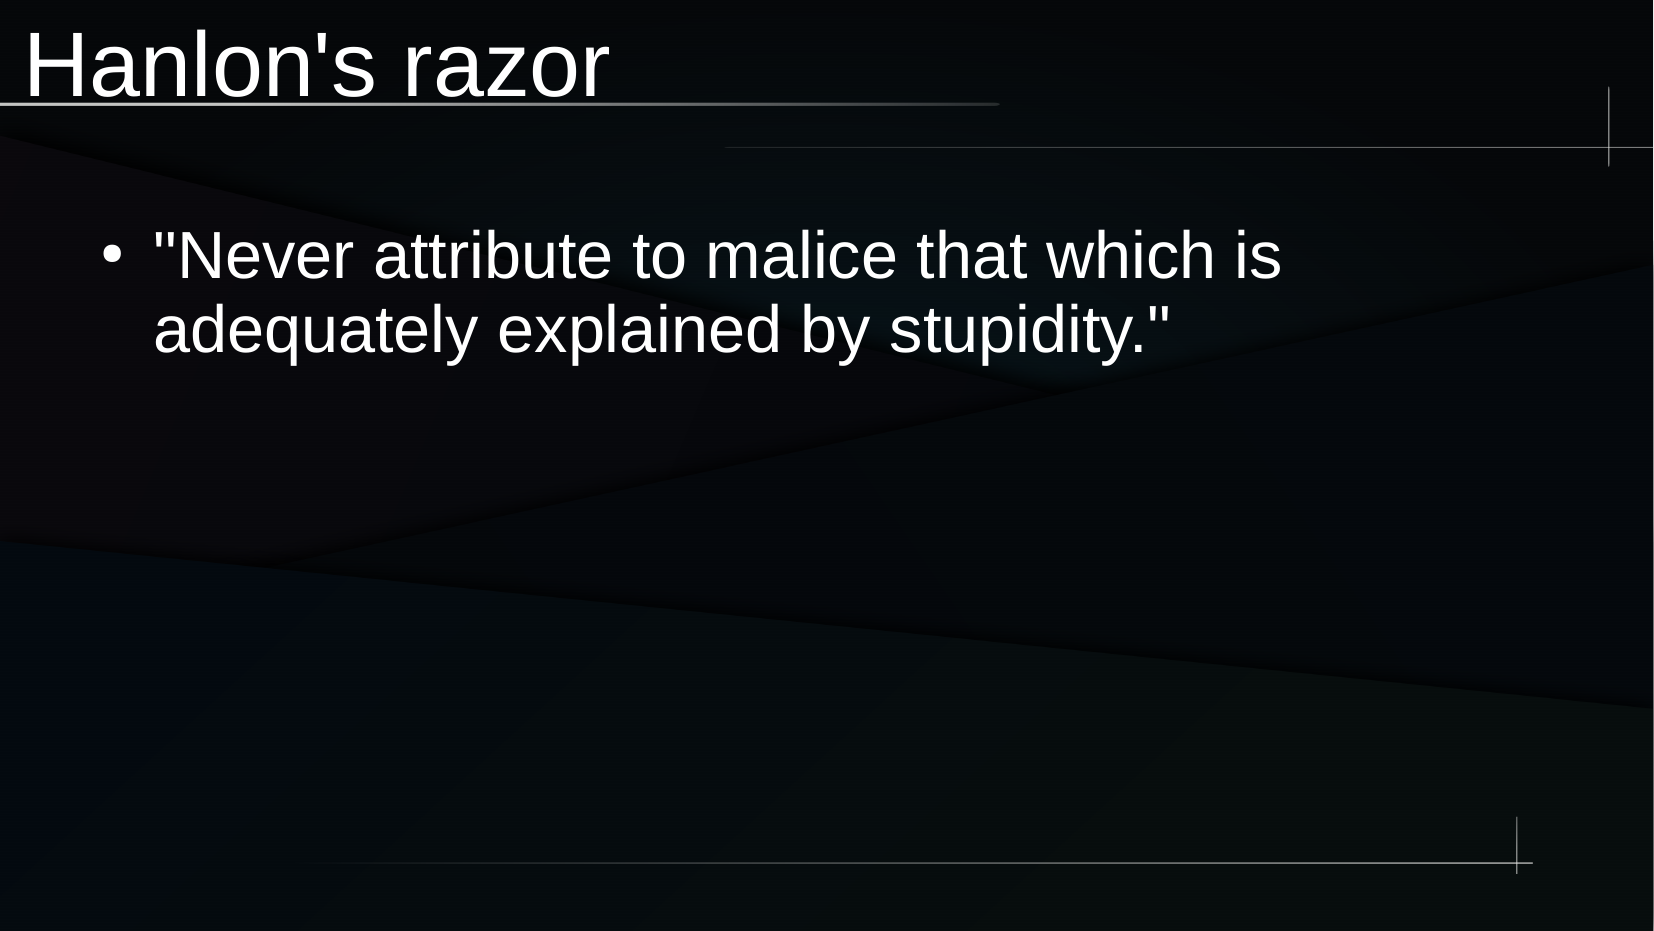

# Hanlon's razor
"Never attribute to malice that which is adequately explained by stupidity."